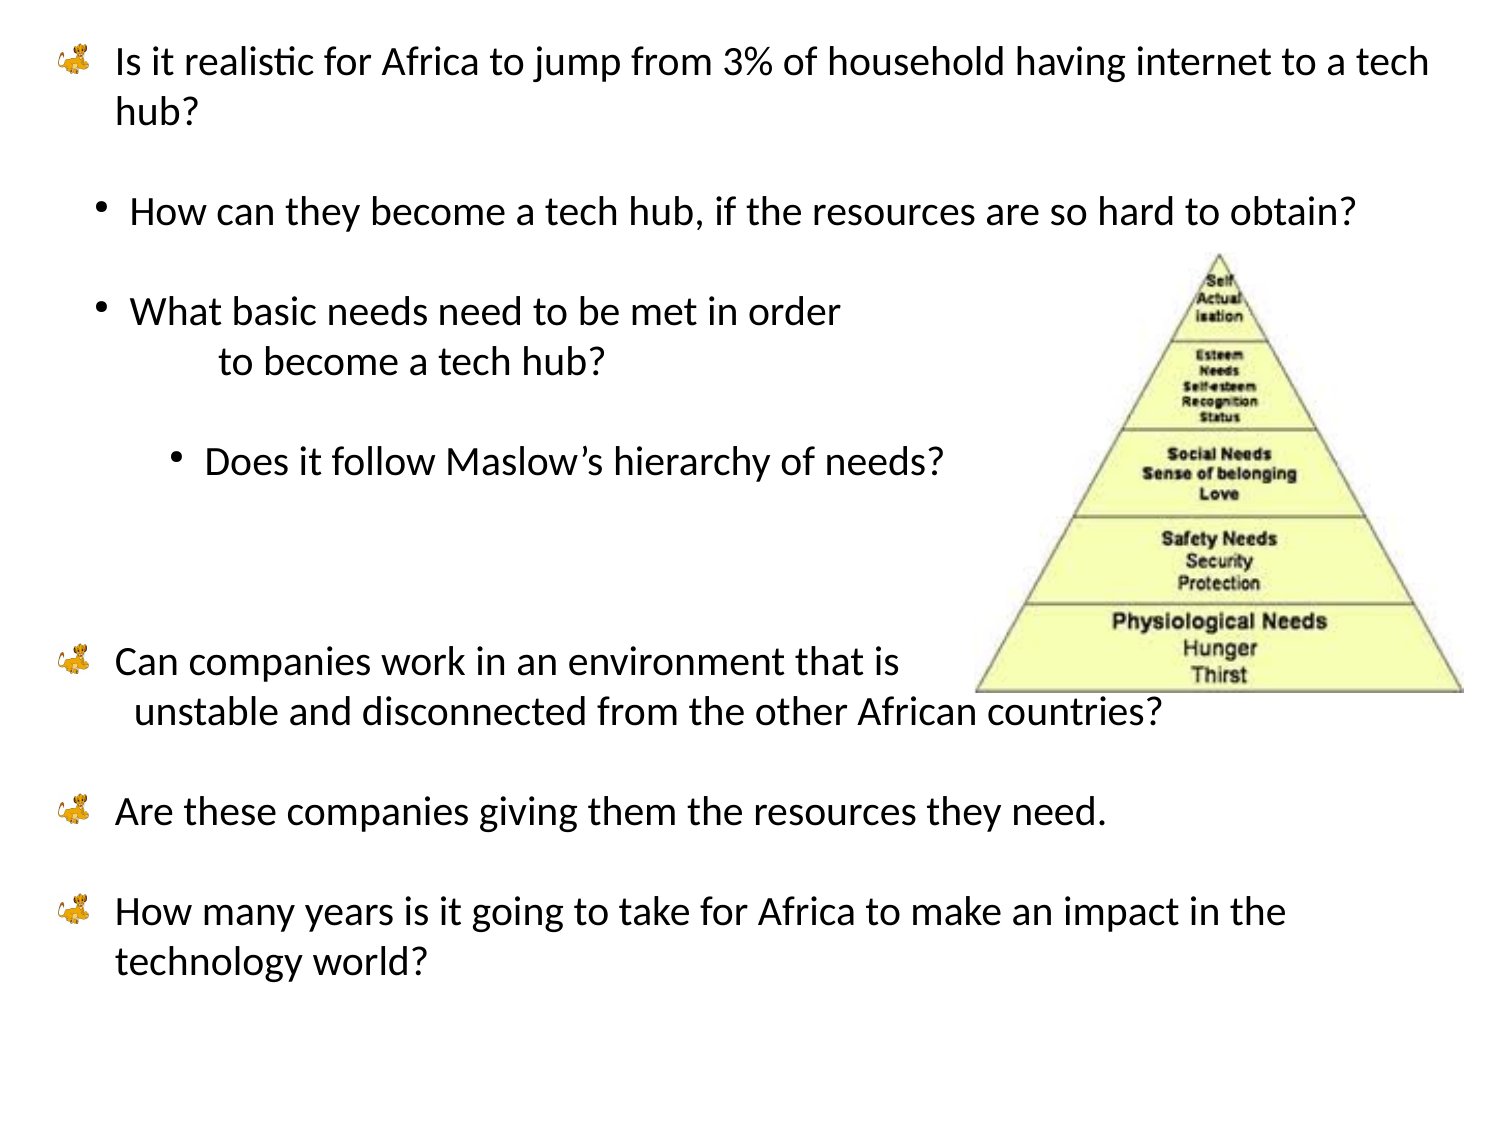

Is it realistic for Africa to jump from 3% of household having internet to a tech hub?
How can they become a tech hub, if the resources are so hard to obtain?
What basic needs need to be met in order
	 to become a tech hub?
Does it follow Maslow’s hierarchy of needs?
Can companies work in an environment that is
	unstable and disconnected from the other African countries?
Are these companies giving them the resources they need.
How many years is it going to take for Africa to make an impact in the technology world?